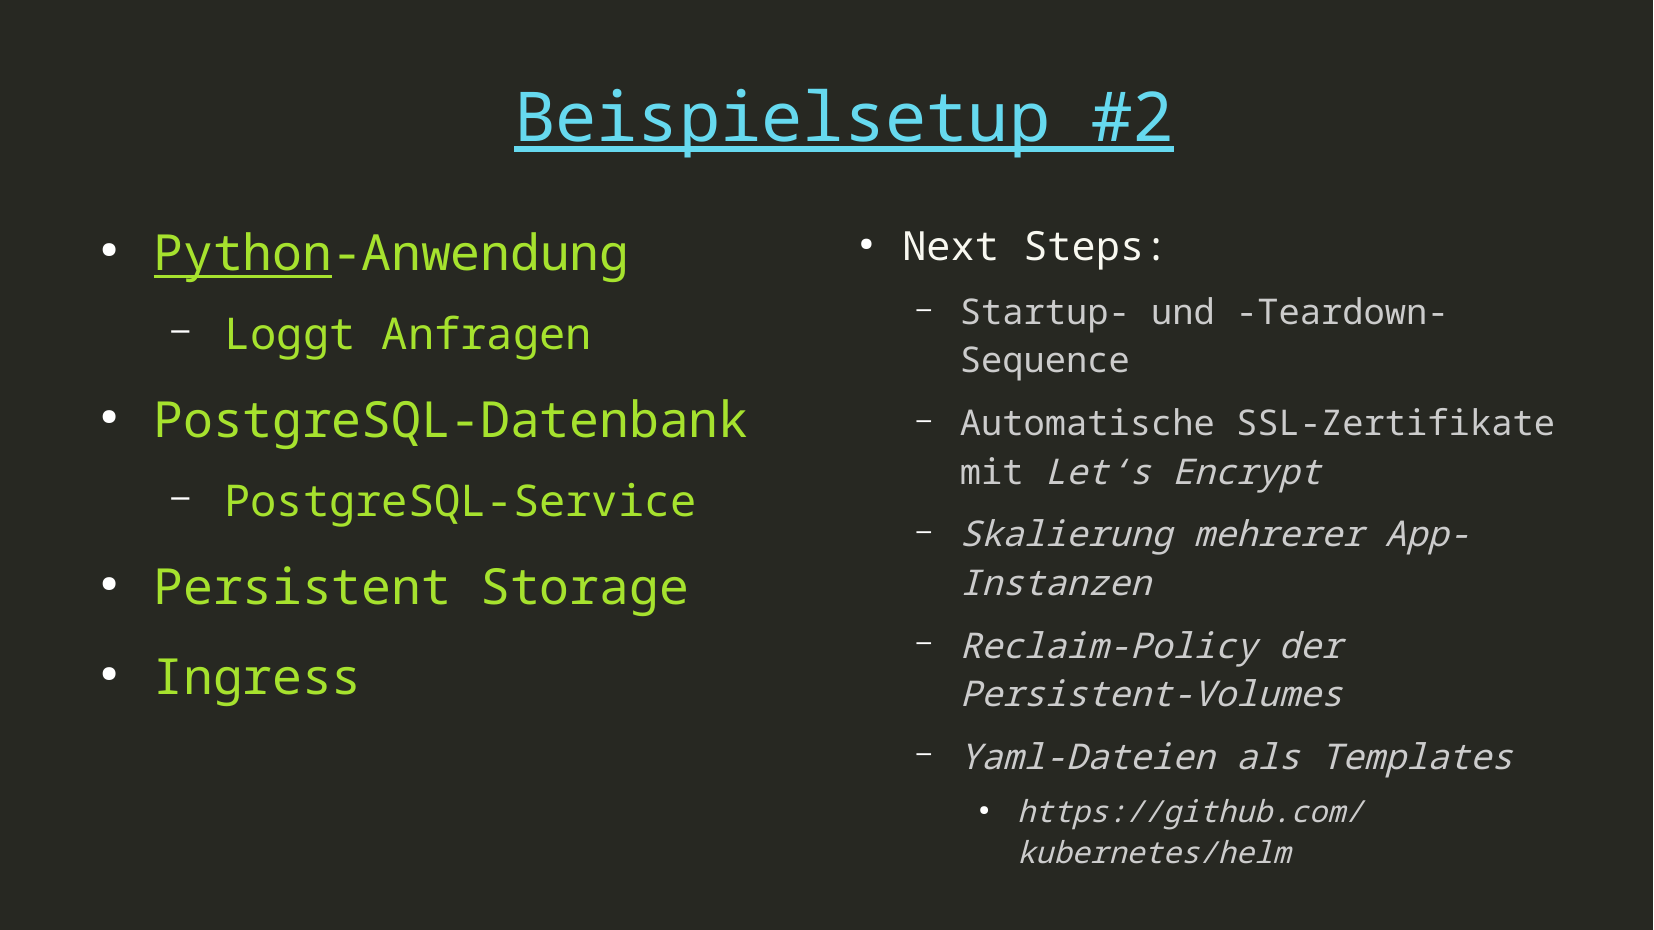

# Beispielsetup #2
Python-Anwendung
Loggt Anfragen
PostgreSQL-Datenbank
PostgreSQL-Service
Persistent Storage
Ingress
Next Steps:
Startup- und -Teardown-Sequence
Automatische SSL-Zertifikate mit Let‘s Encrypt
Skalierung mehrerer App-Instanzen
Reclaim-Policy der Persistent-Volumes
Yaml-Dateien als Templates
https://github.com/kubernetes/helm